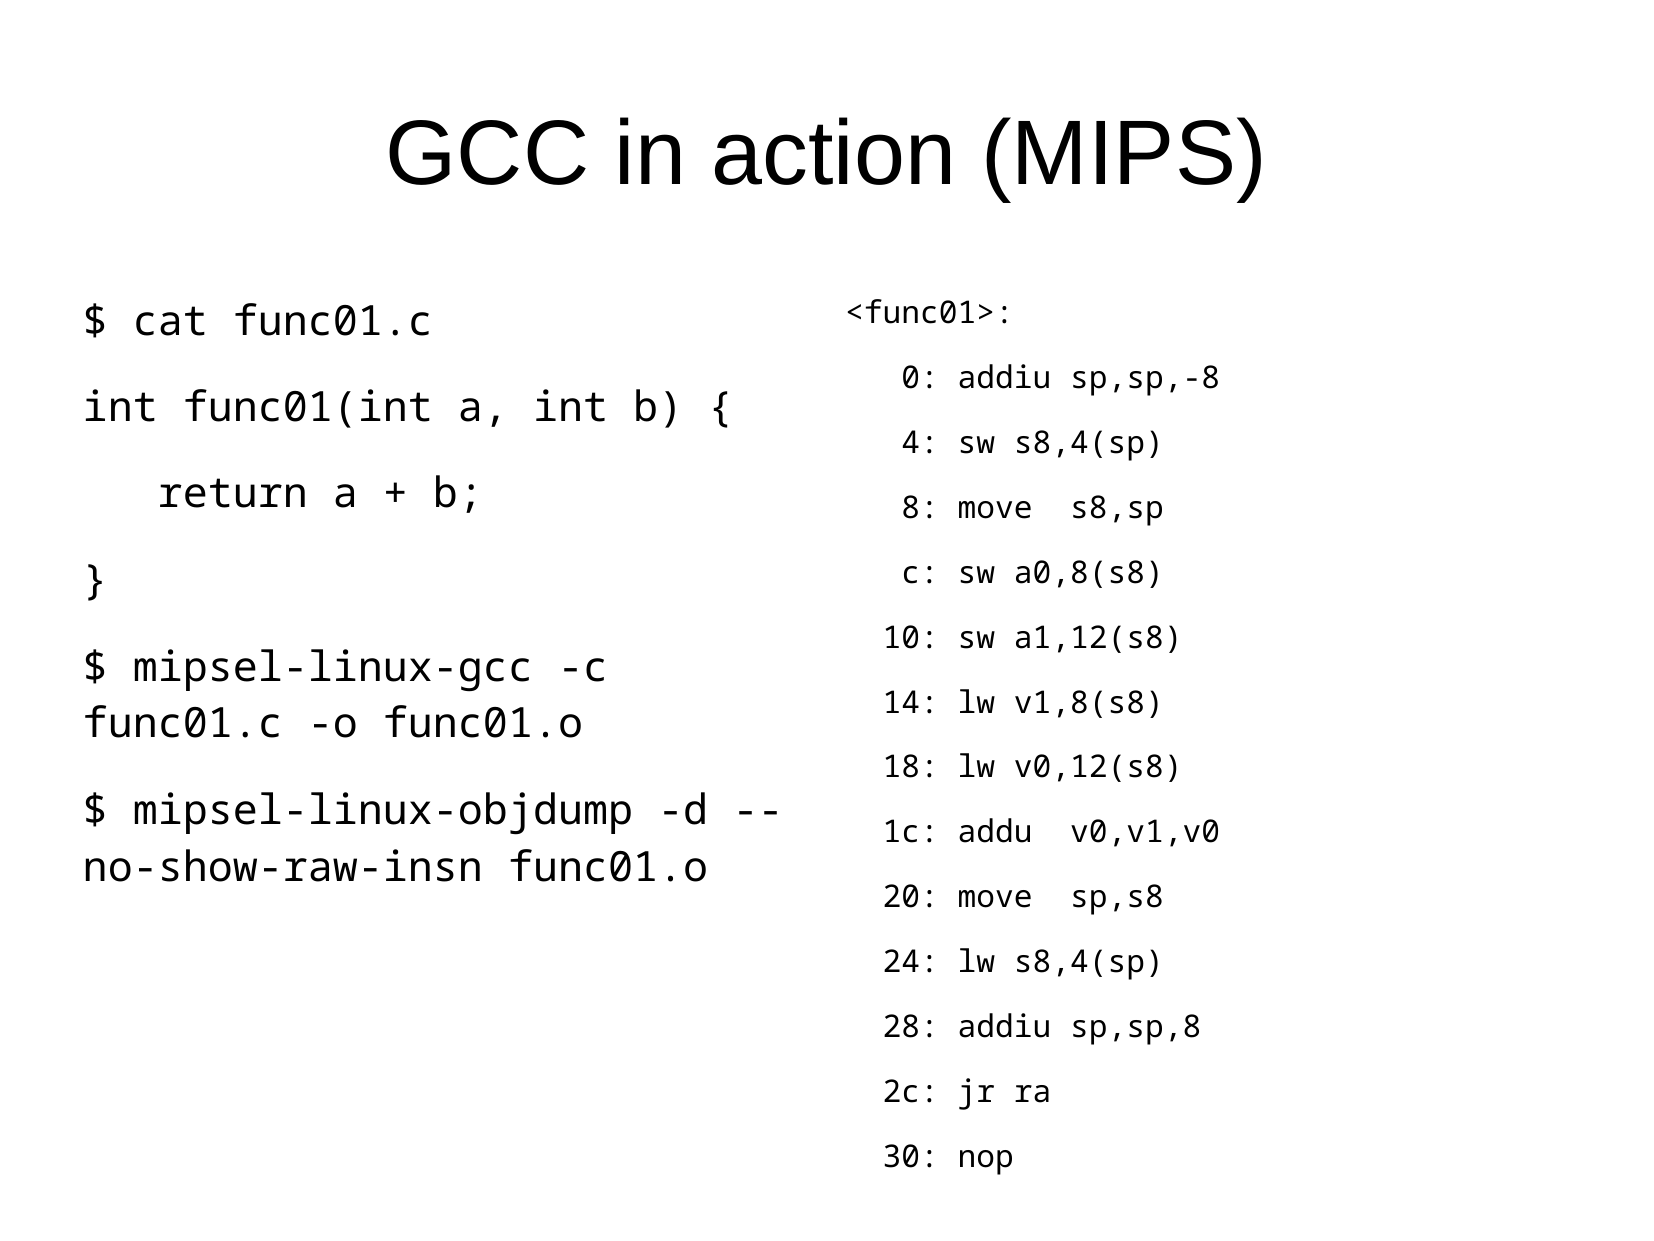

# GCC in action (MIPS)
$ cat func01.c
int func01(int a, int b) {
 return a + b;
}
$ mipsel-linux-gcc -c func01.c -o func01.o
$ mipsel-linux-objdump -d --no-show-raw-insn func01.o
<func01>:
 0:	addiu	sp,sp,-8
 4:	sw	s8,4(sp)
 8:	move	s8,sp
 c:	sw	a0,8(s8)
 10:	sw	a1,12(s8)
 14:	lw	v1,8(s8)
 18:	lw	v0,12(s8)
 1c:	addu	v0,v1,v0
 20:	move	sp,s8
 24:	lw	s8,4(sp)
 28:	addiu	sp,sp,8
 2c:	jr	ra
 30:	nop